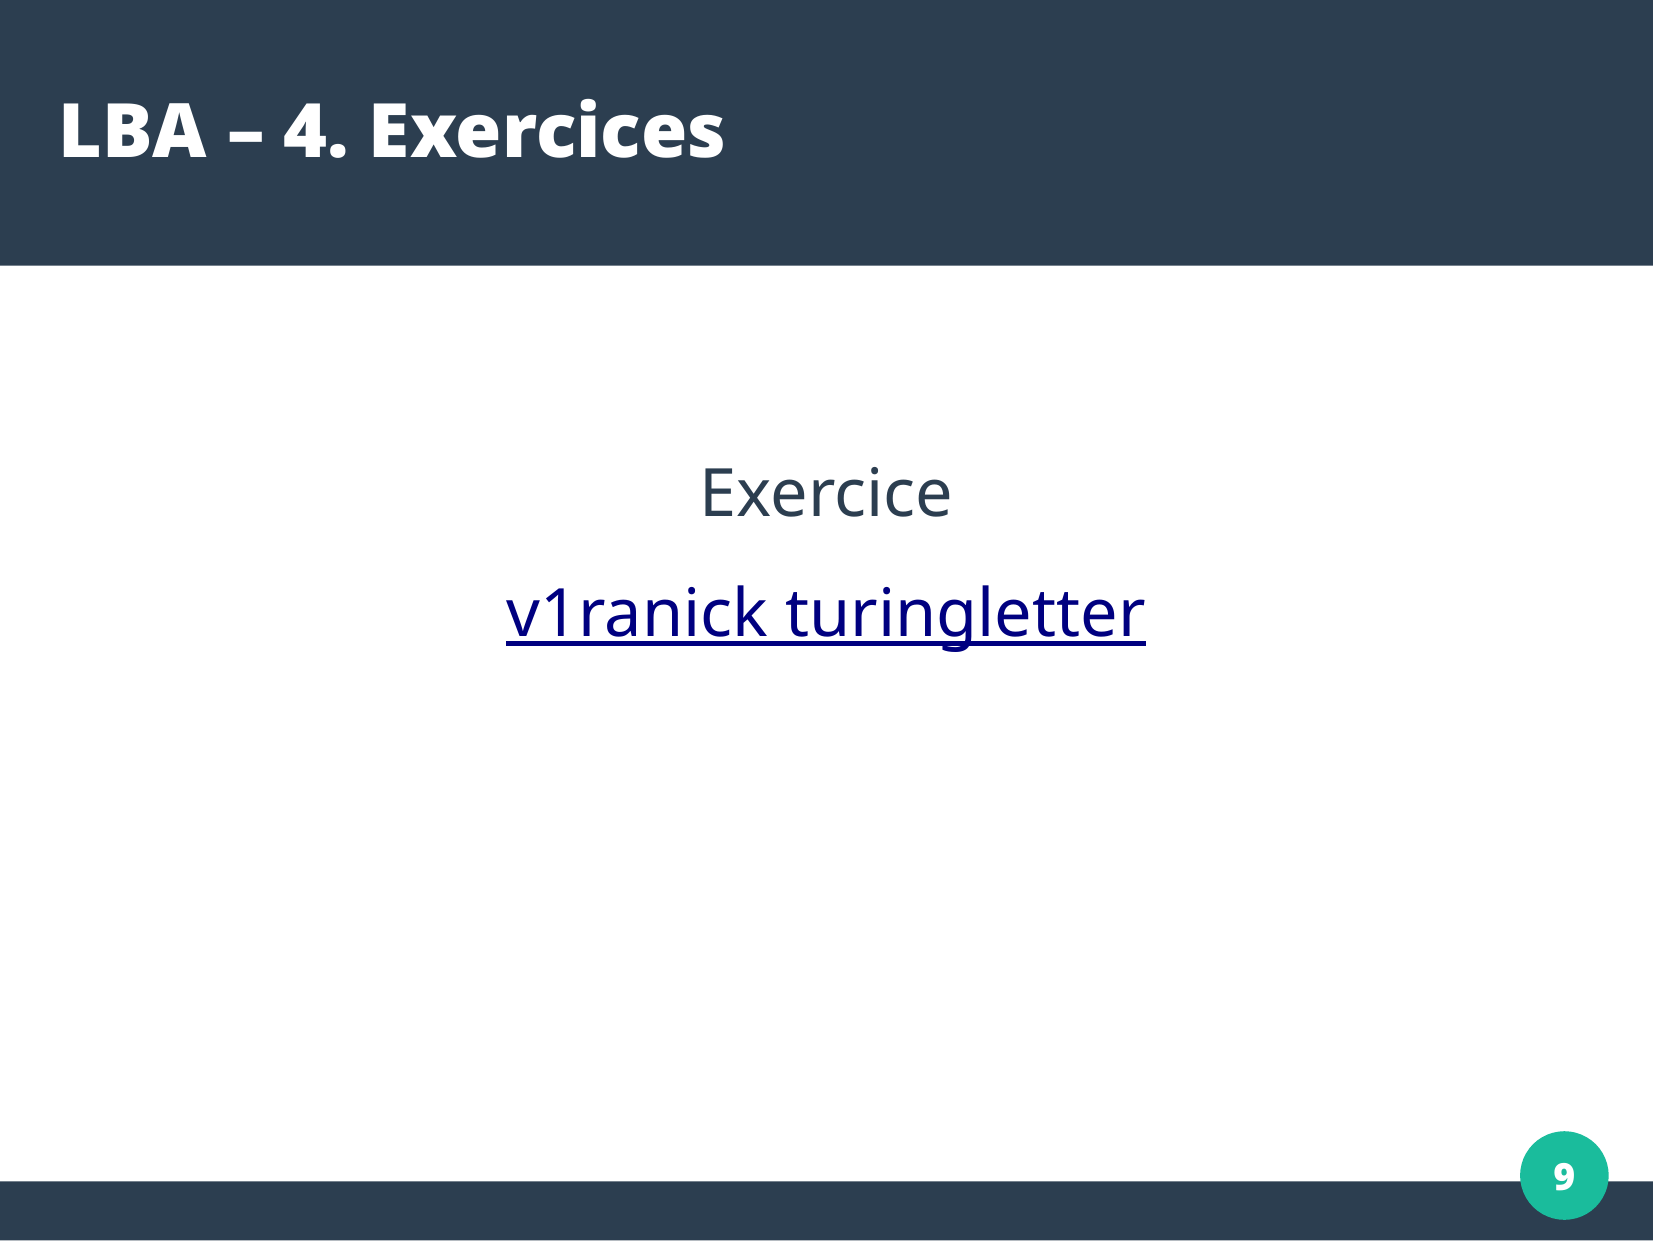

# LBA – 4. Exercices
Exercice
v1ranick turingletter
9